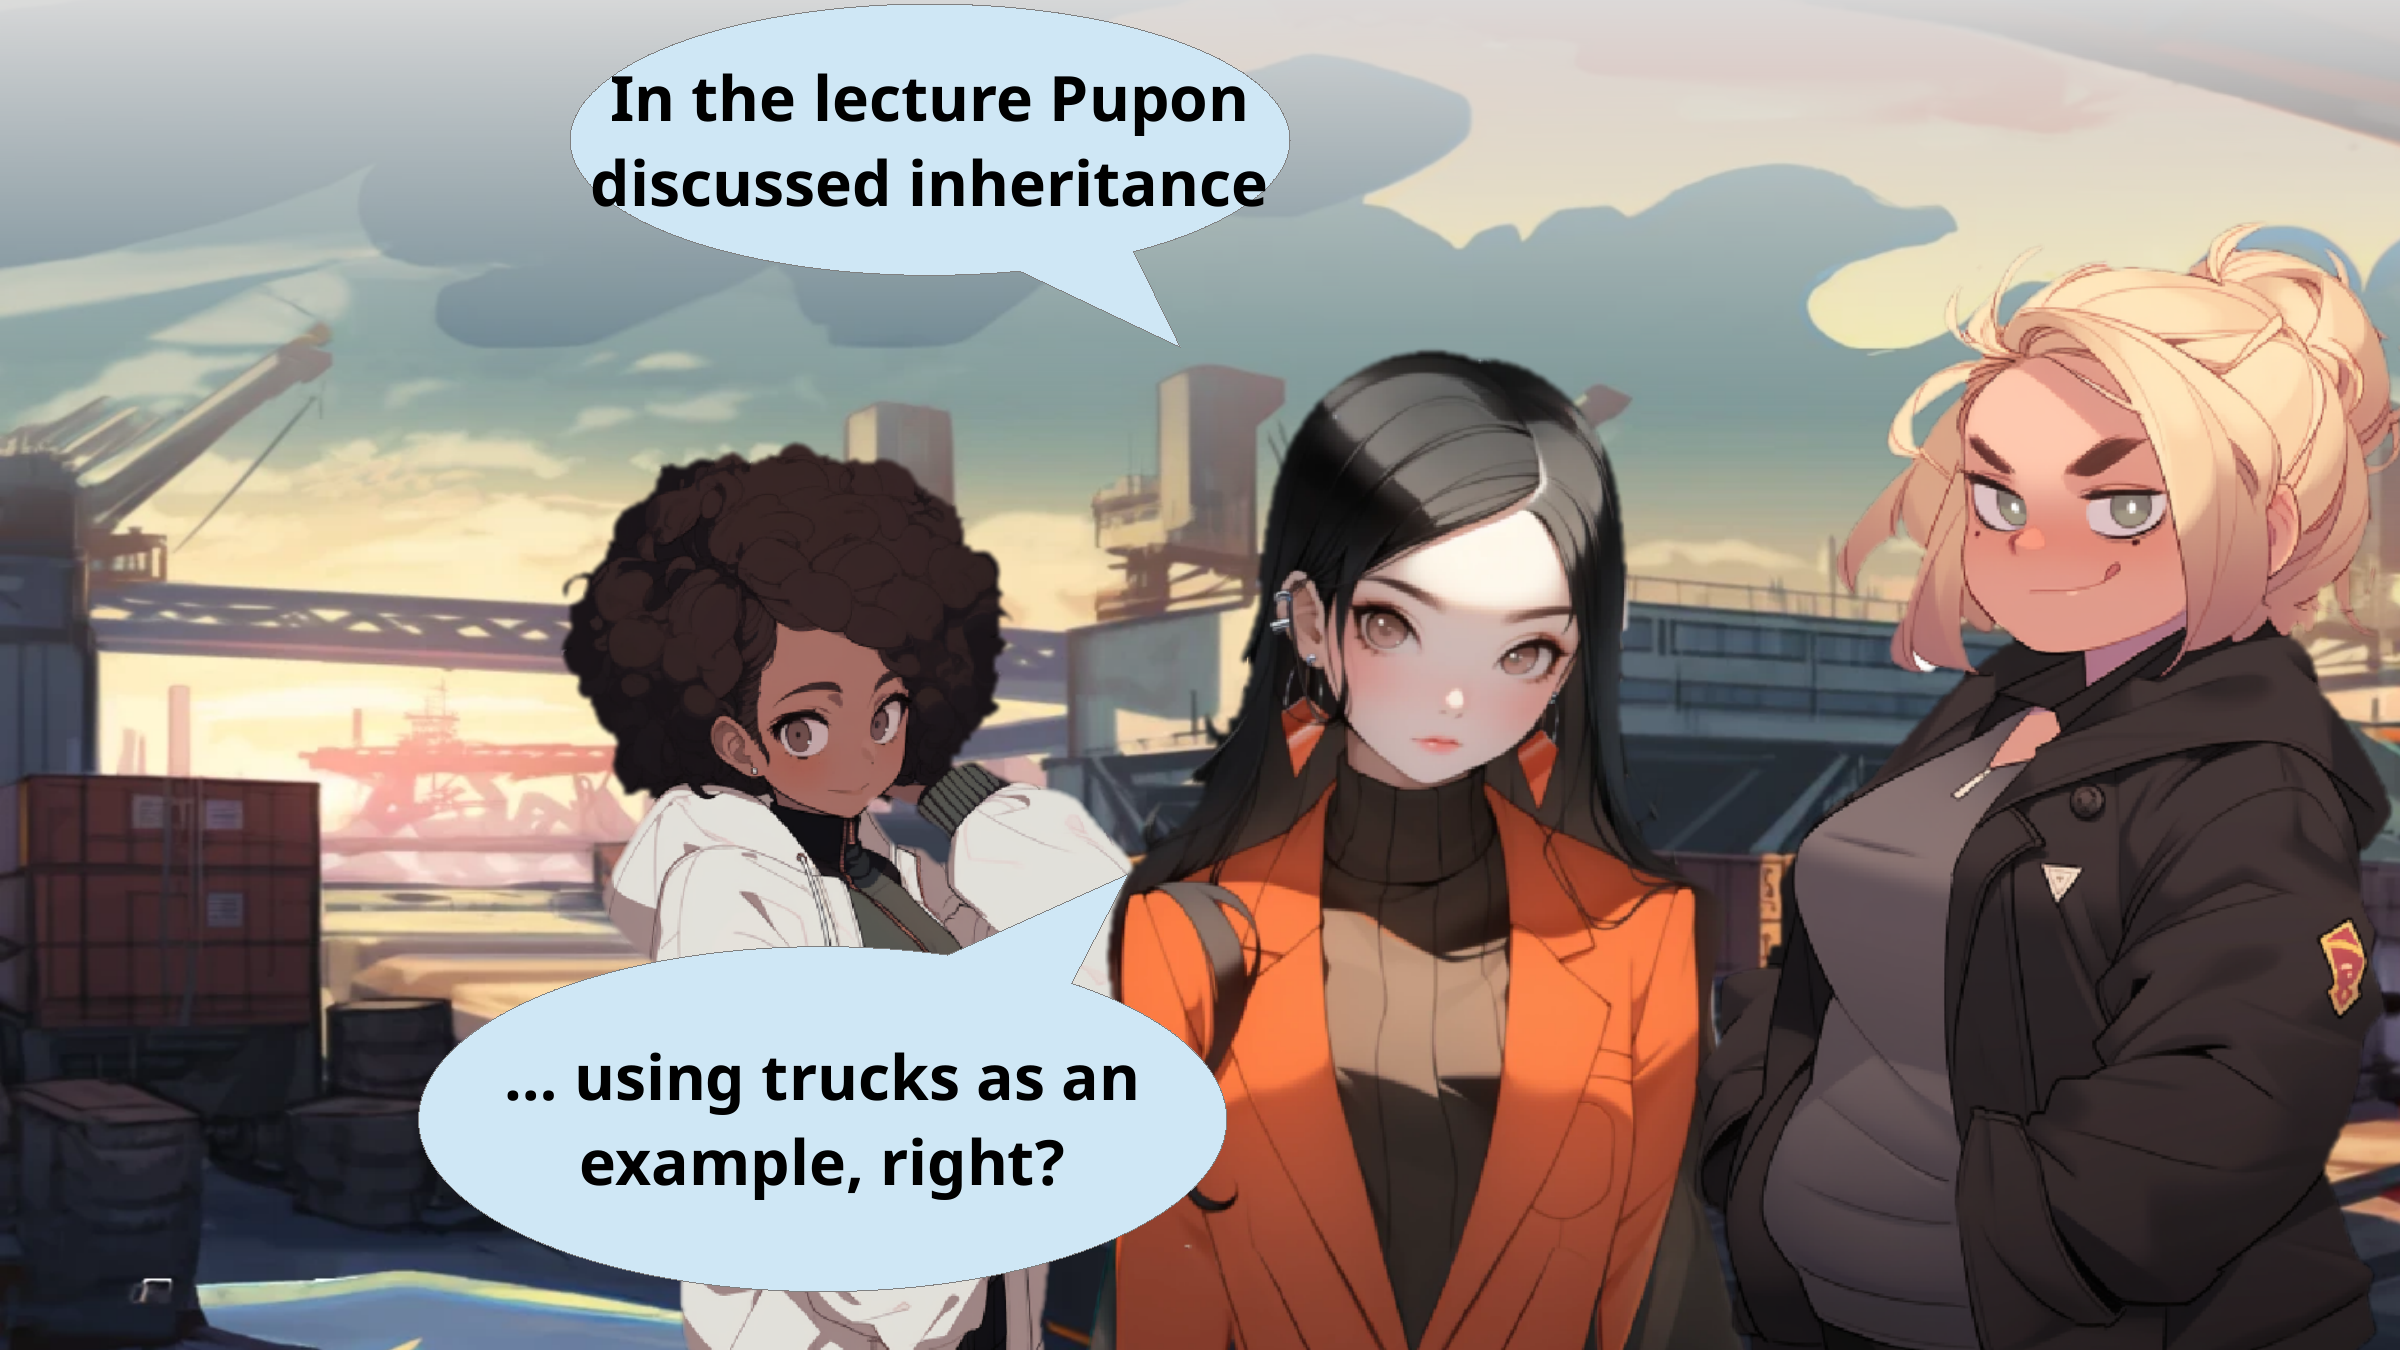

In the lecture Pupon
discussed inheritance
… using trucks as an
example, right?